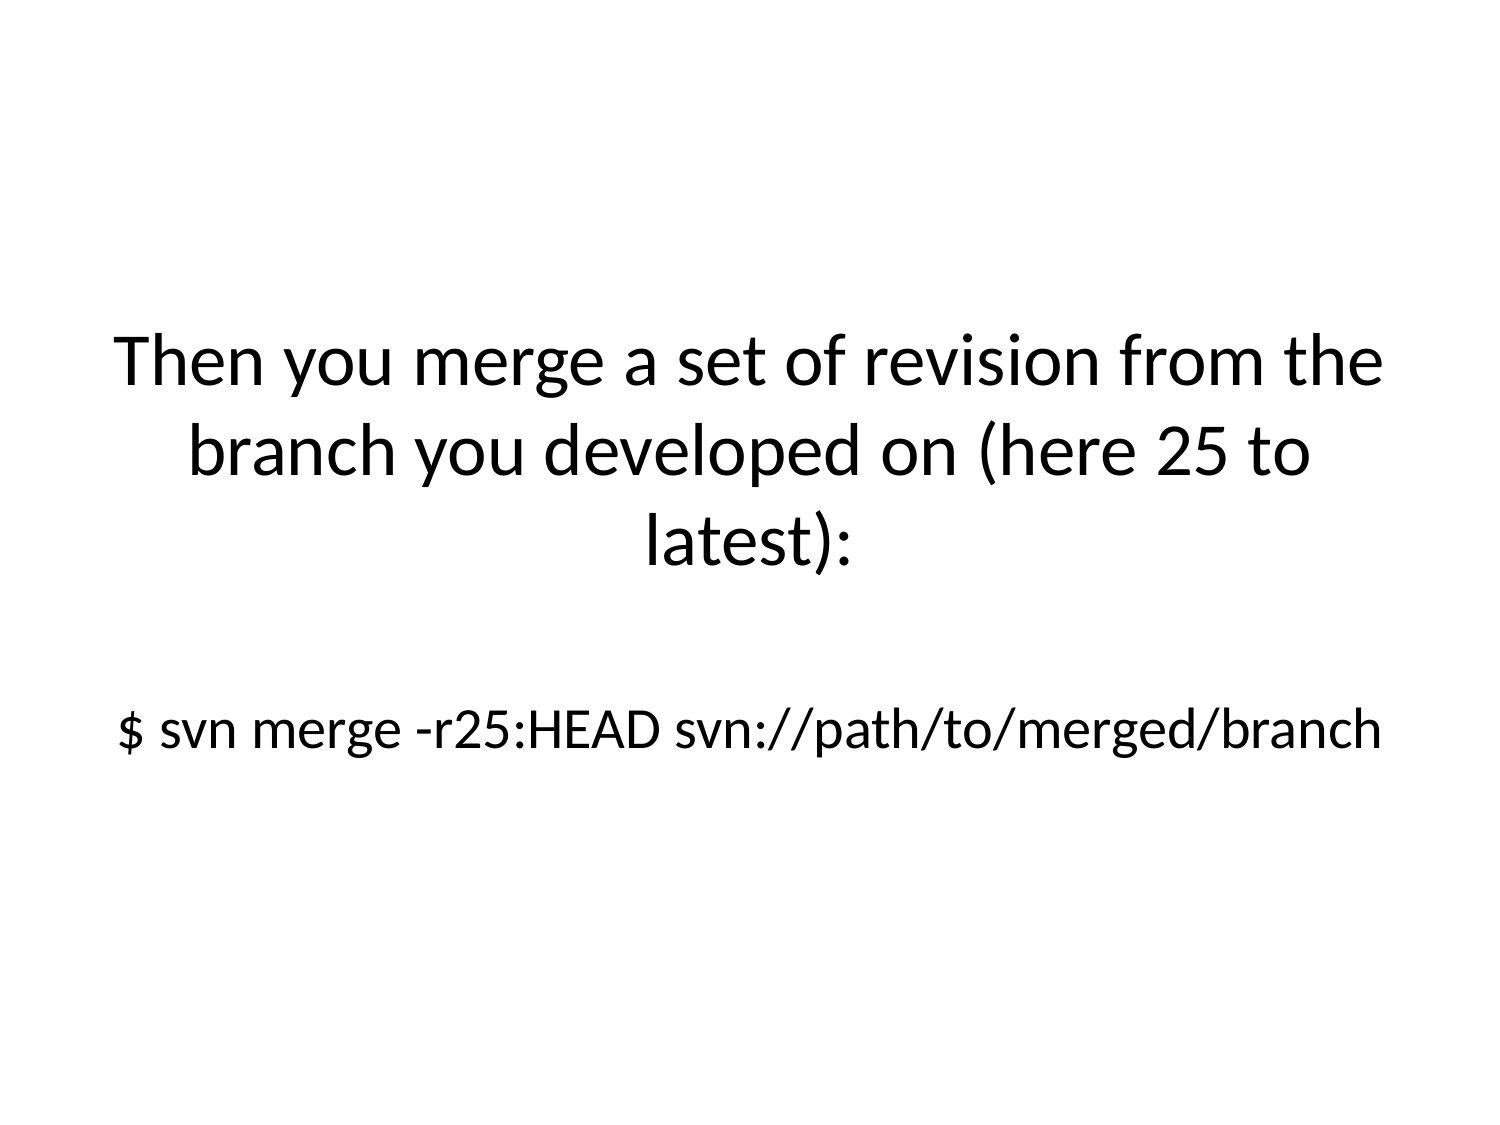

# Then you merge a set of revision from the branch you developed on (here 25 to latest): $ svn merge -r25:HEAD svn://path/to/merged/branch